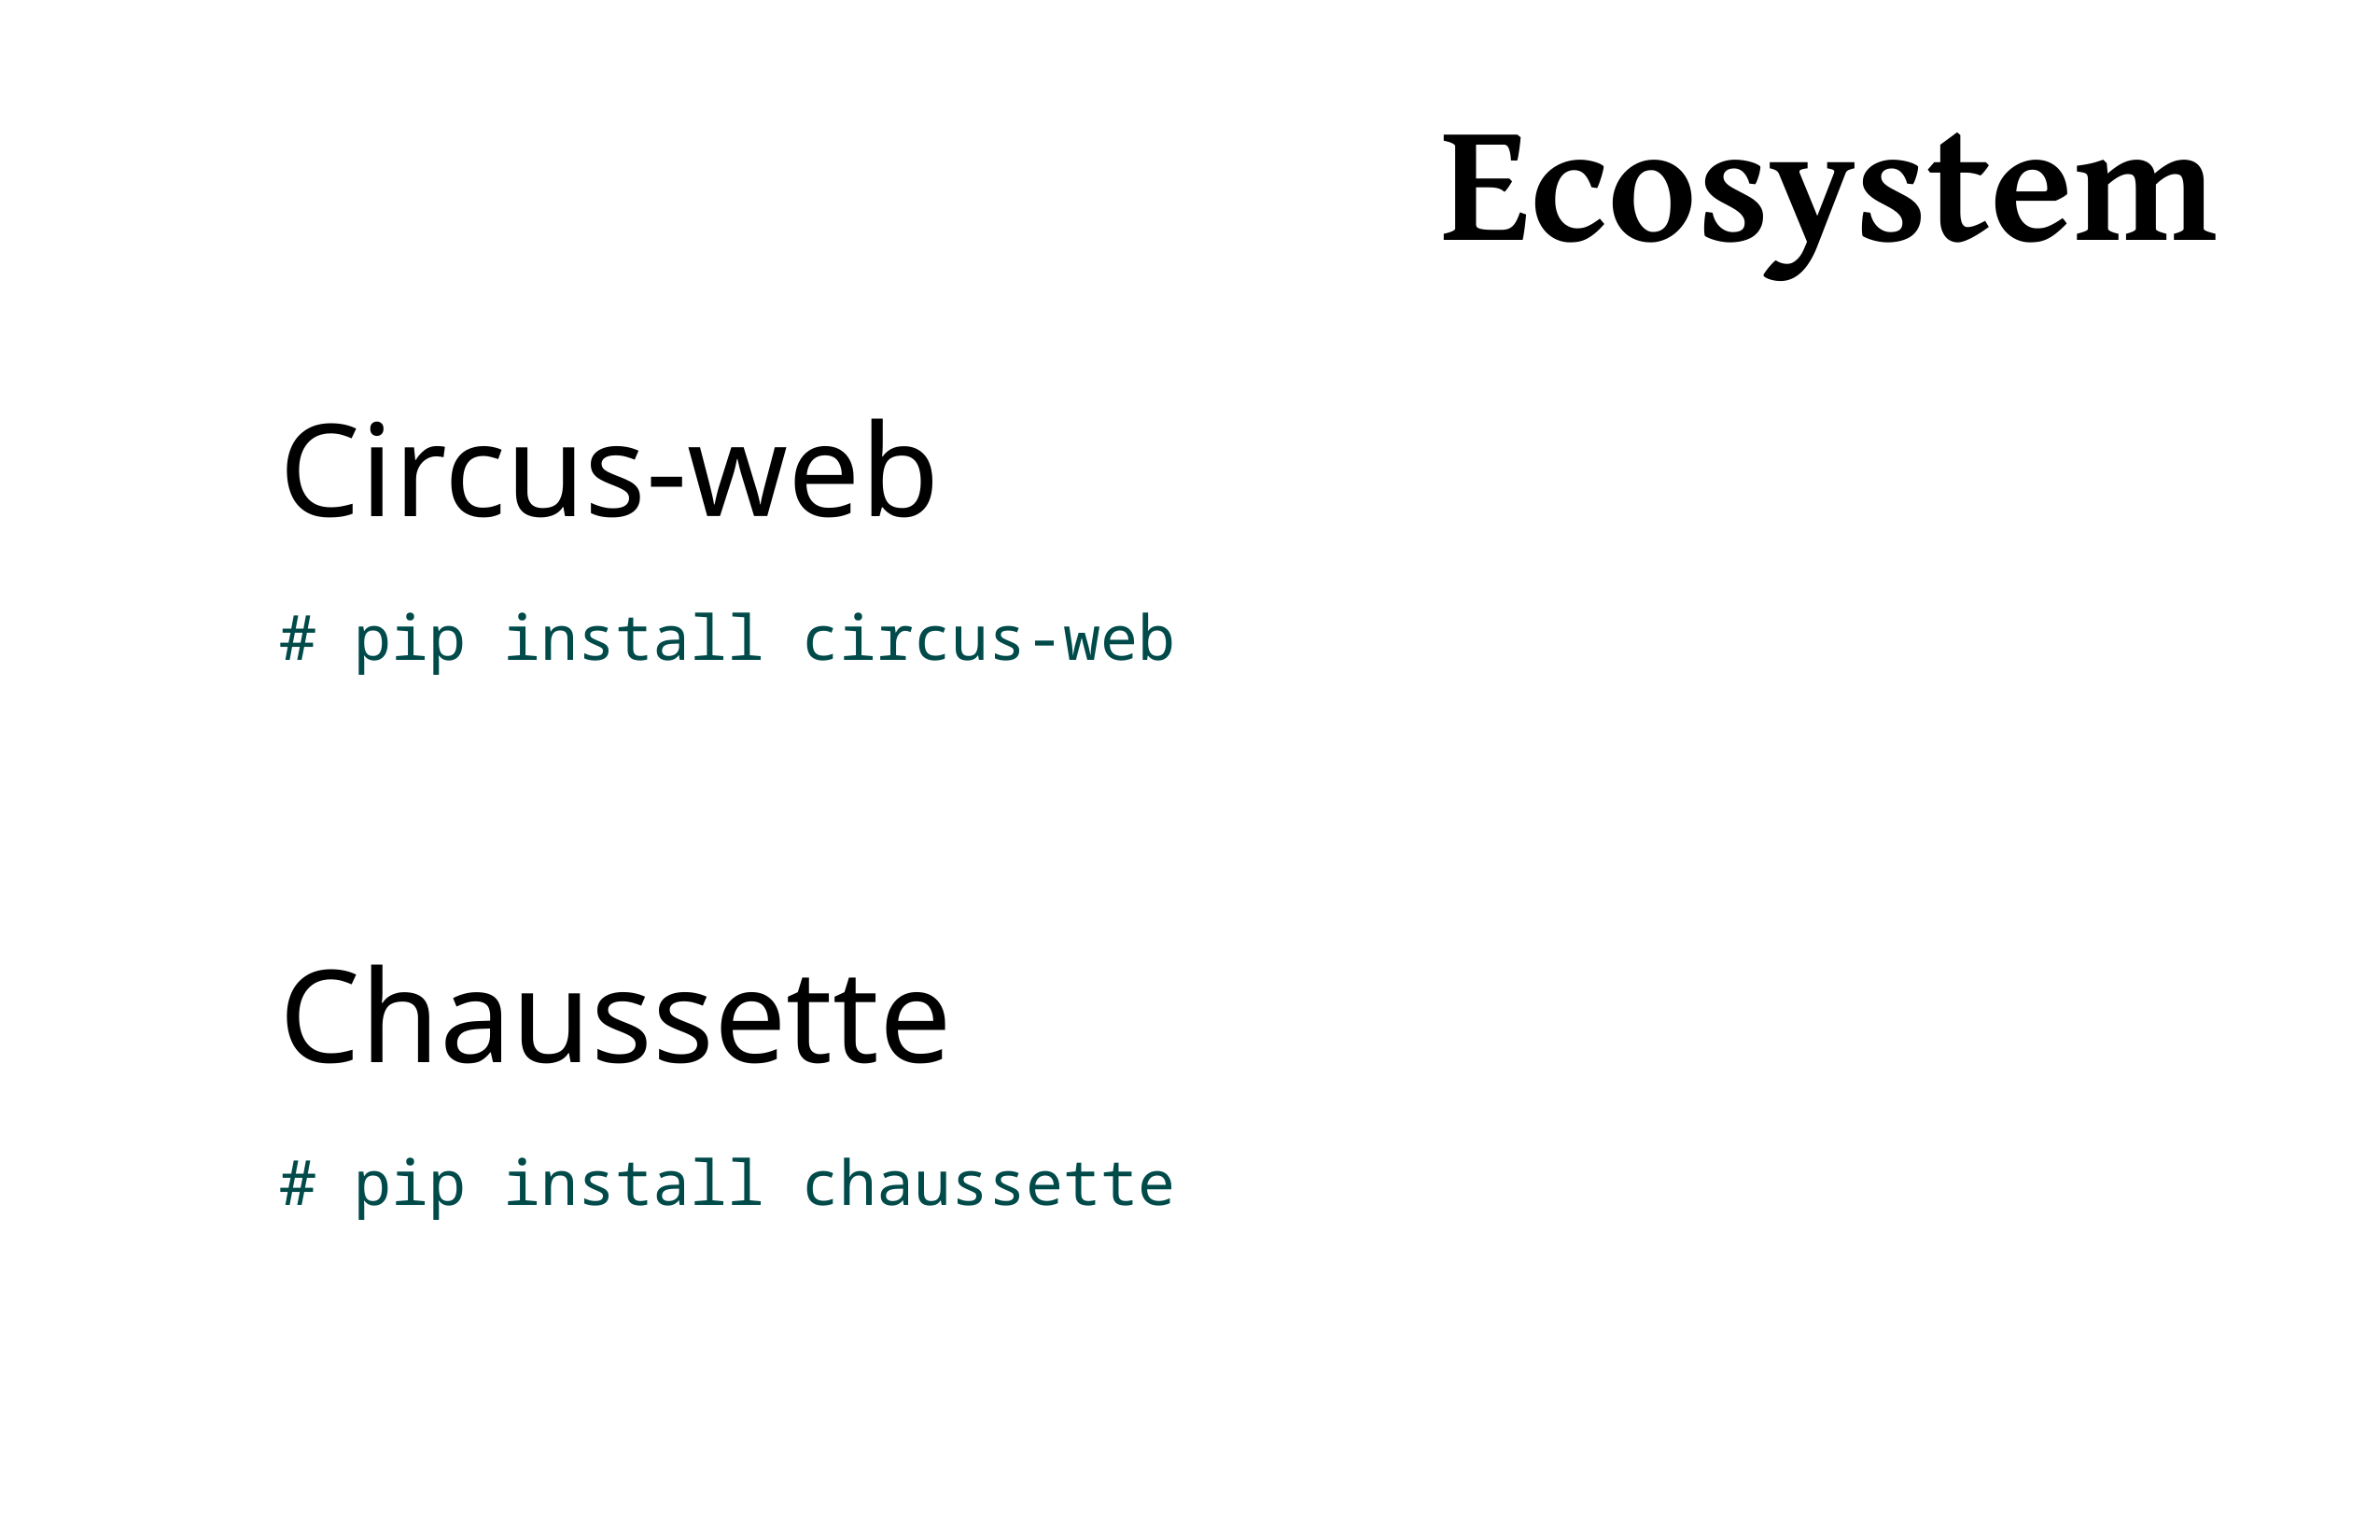

Ecosystem
Circus-web
# pip install circus-web
Chaussette
# pip install chaussette